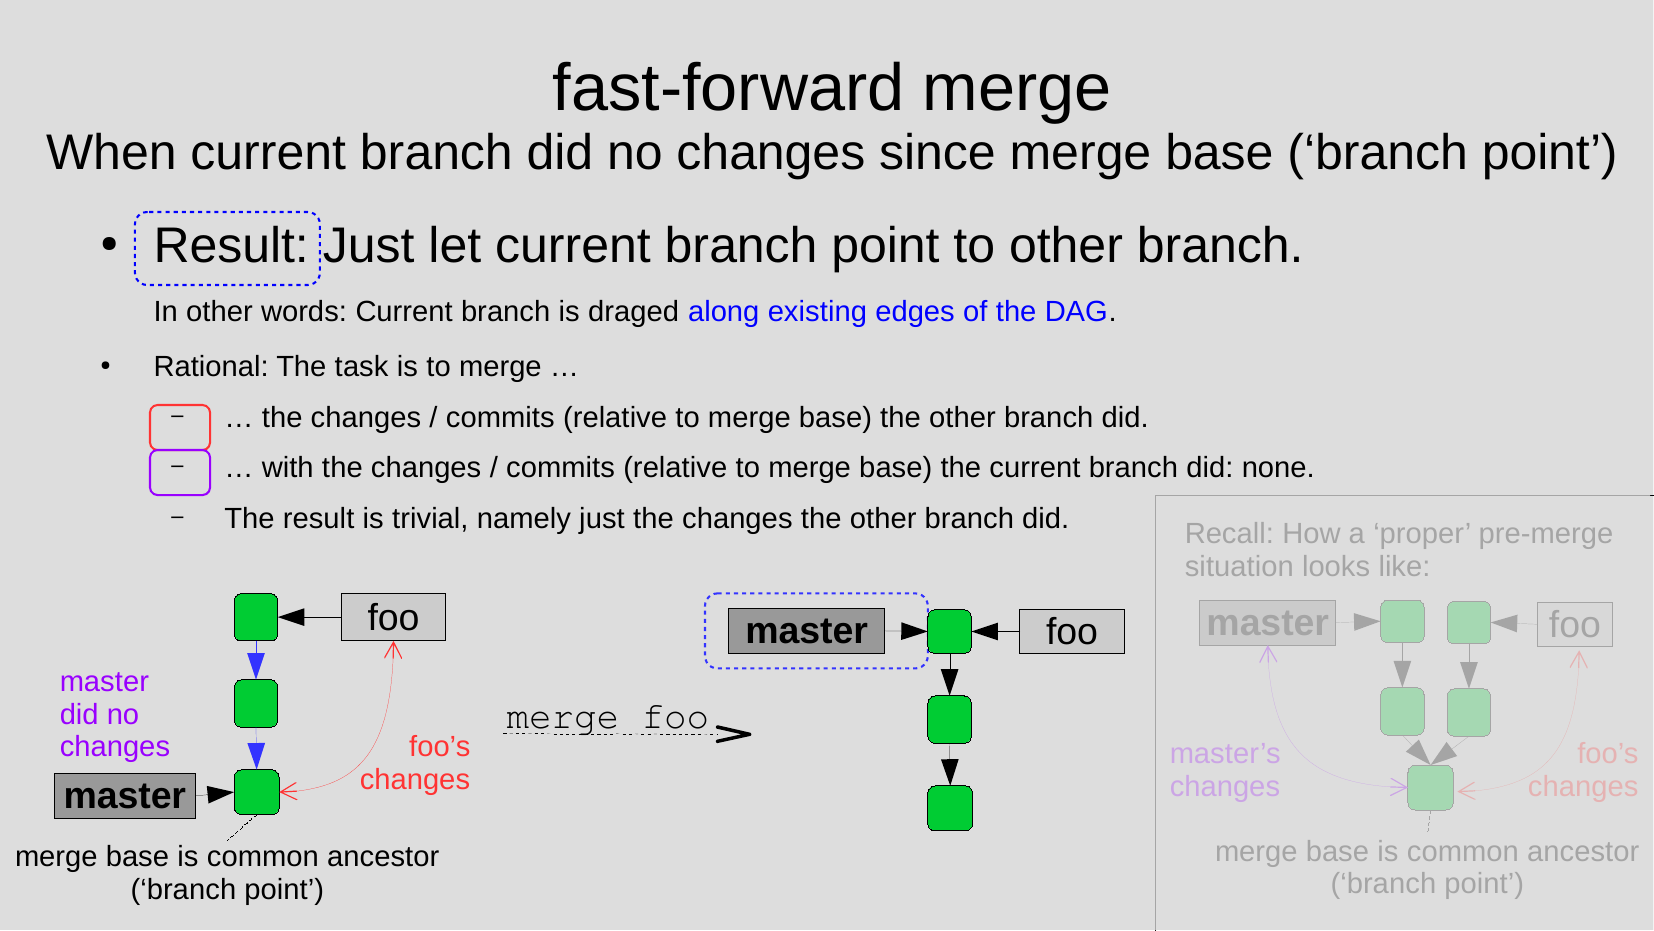

# fast-forward merge When current branch did no changes since merge base (‘branch point’)
Result: Just let current branch point to other branch.
In other words: Current branch is draged along existing edges of the DAG.
Rational: The task is to merge …
… the changes / commits (relative to merge base) the other branch did.
… with the changes / commits (relative to merge base) the current branch did: none.
The result is trivial, namely just the changes the other branch did.
Recall: How a ‘proper’ pre-merge
situation looks like:
foo
master
foo
master
foo
master
did no
changes
merge foo
foo’s
changes
master’s
changes
foo’s
changes
master
merge base is common ancestor
(‘branch point’)
merge base is common ancestor
(‘branch point’)